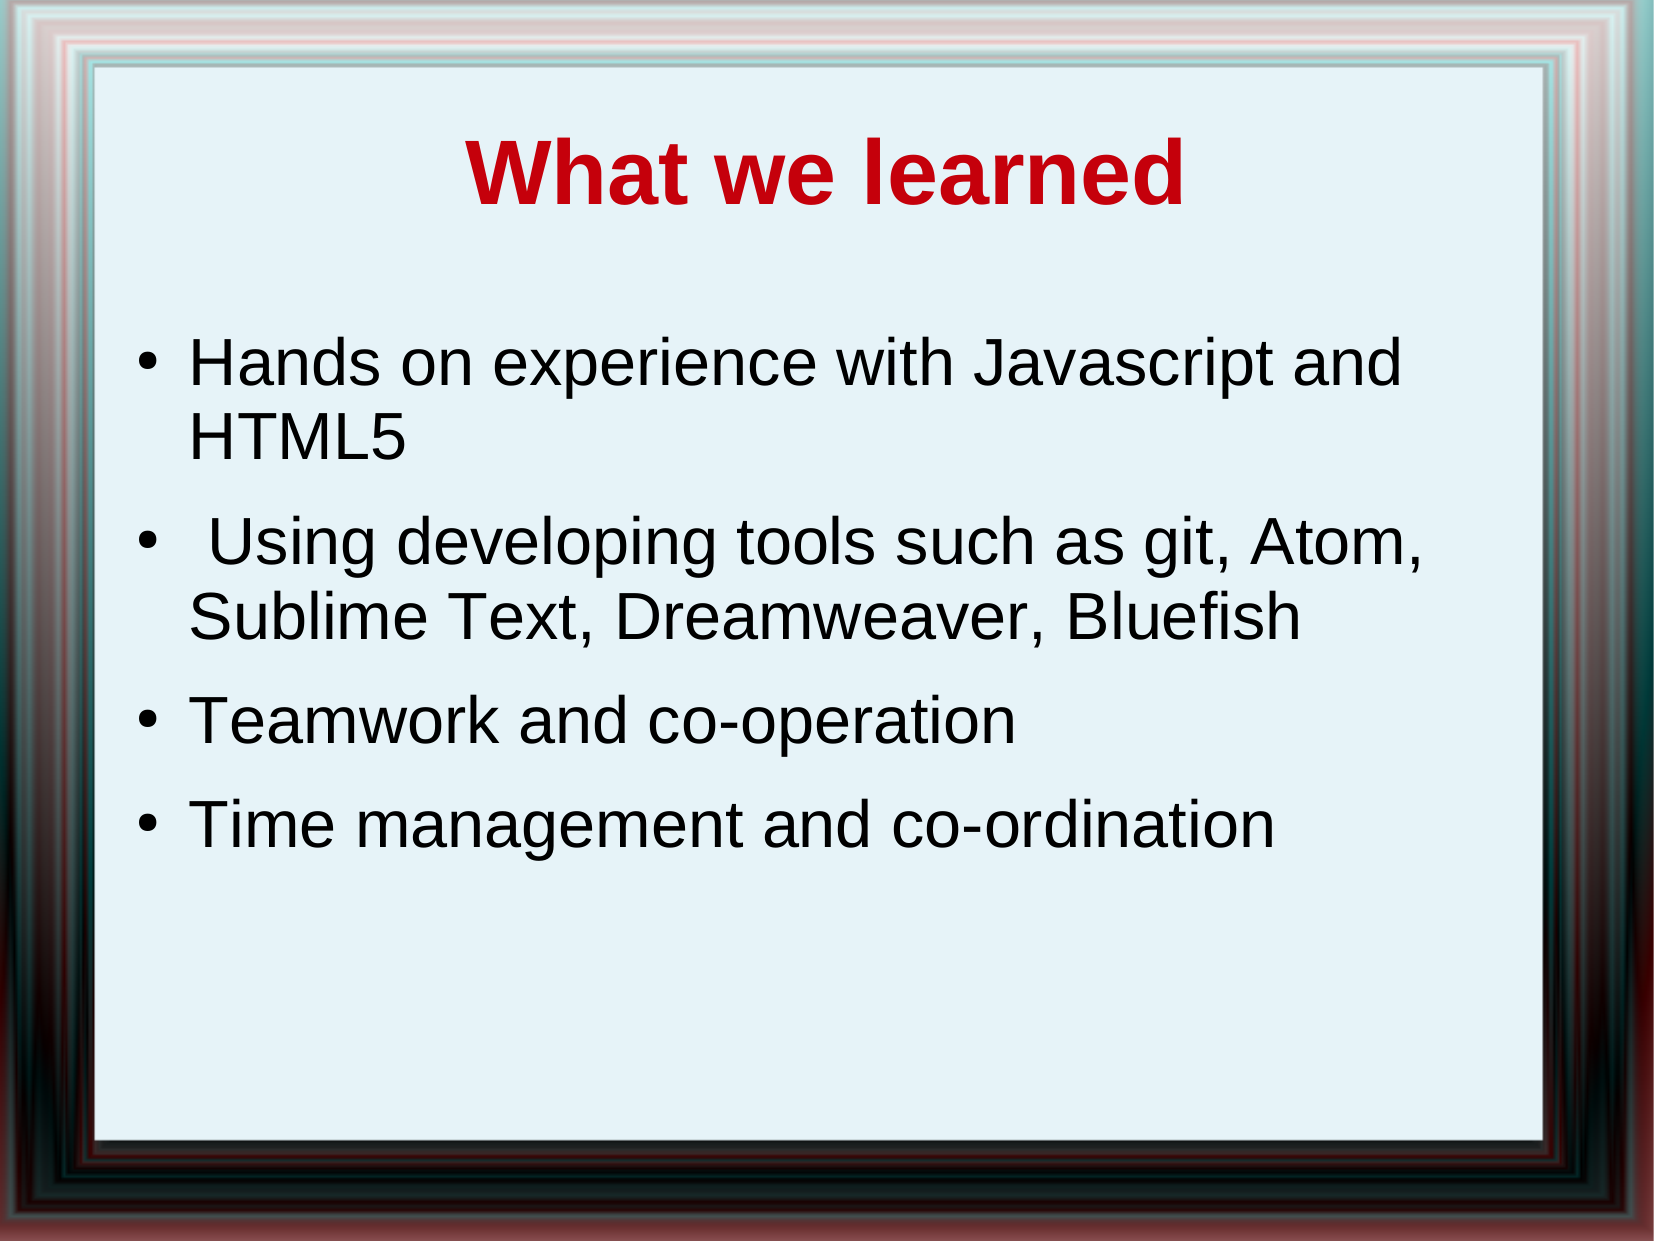

# What we learned
Hands on experience with Javascript and HTML5
 Using developing tools such as git, Atom, Sublime Text, Dreamweaver, Bluefish
Teamwork and co-operation
Time management and co-ordination